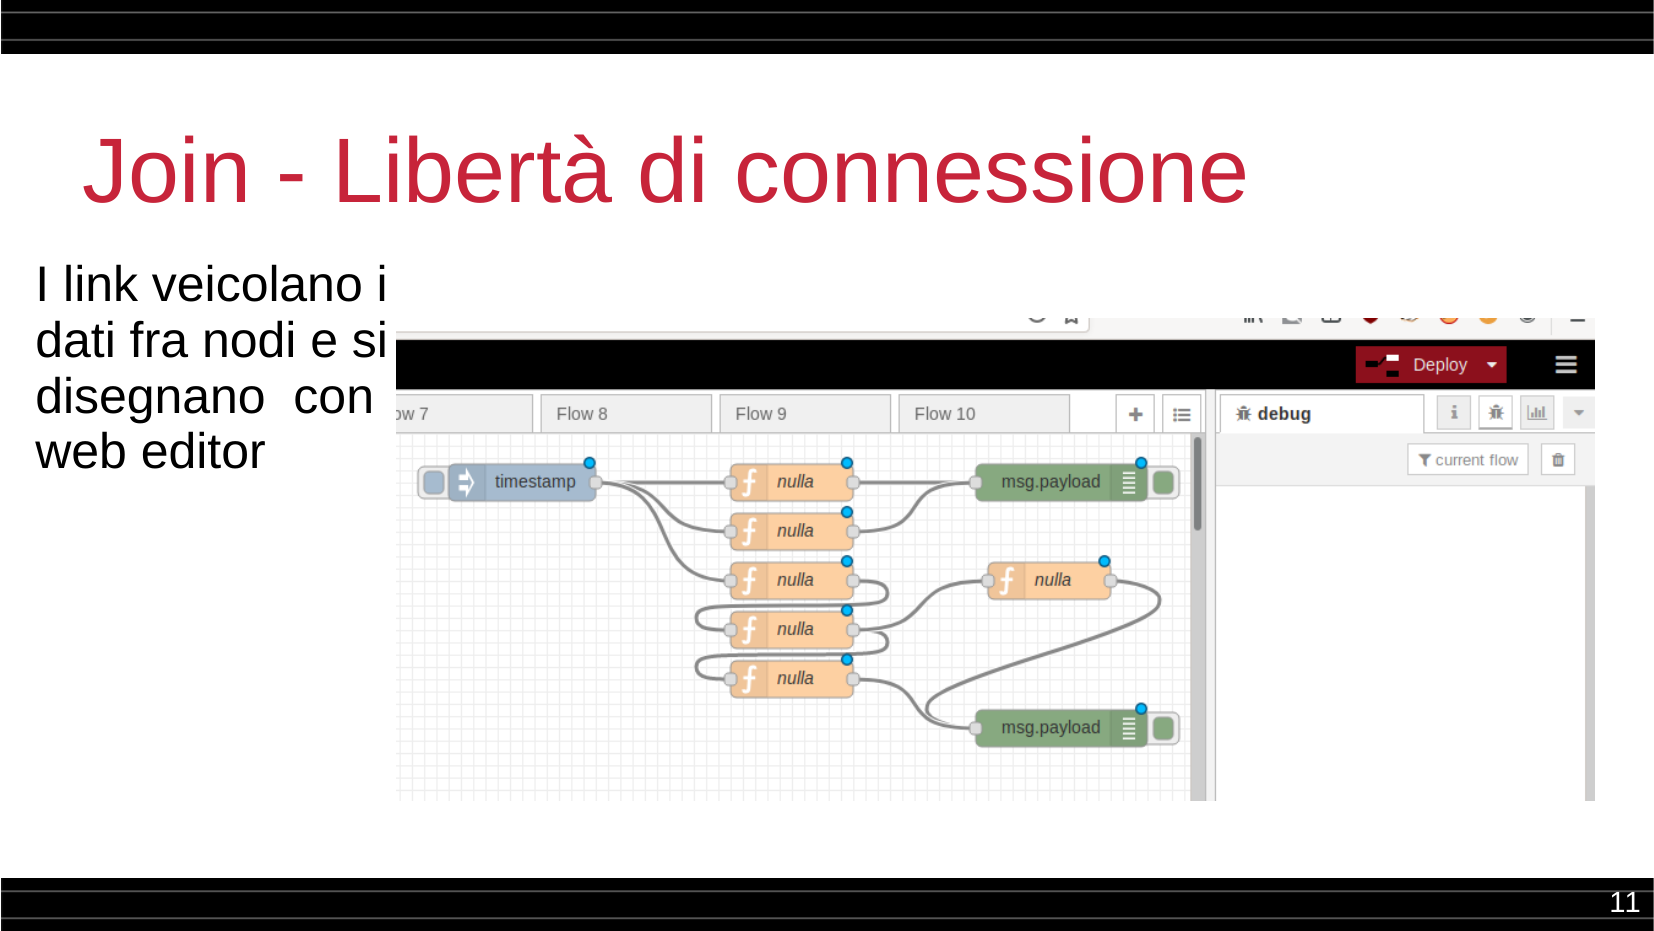

# Join - Libertà di connessione
I link veicolano i dati fra nodi e si disegnano con web editor